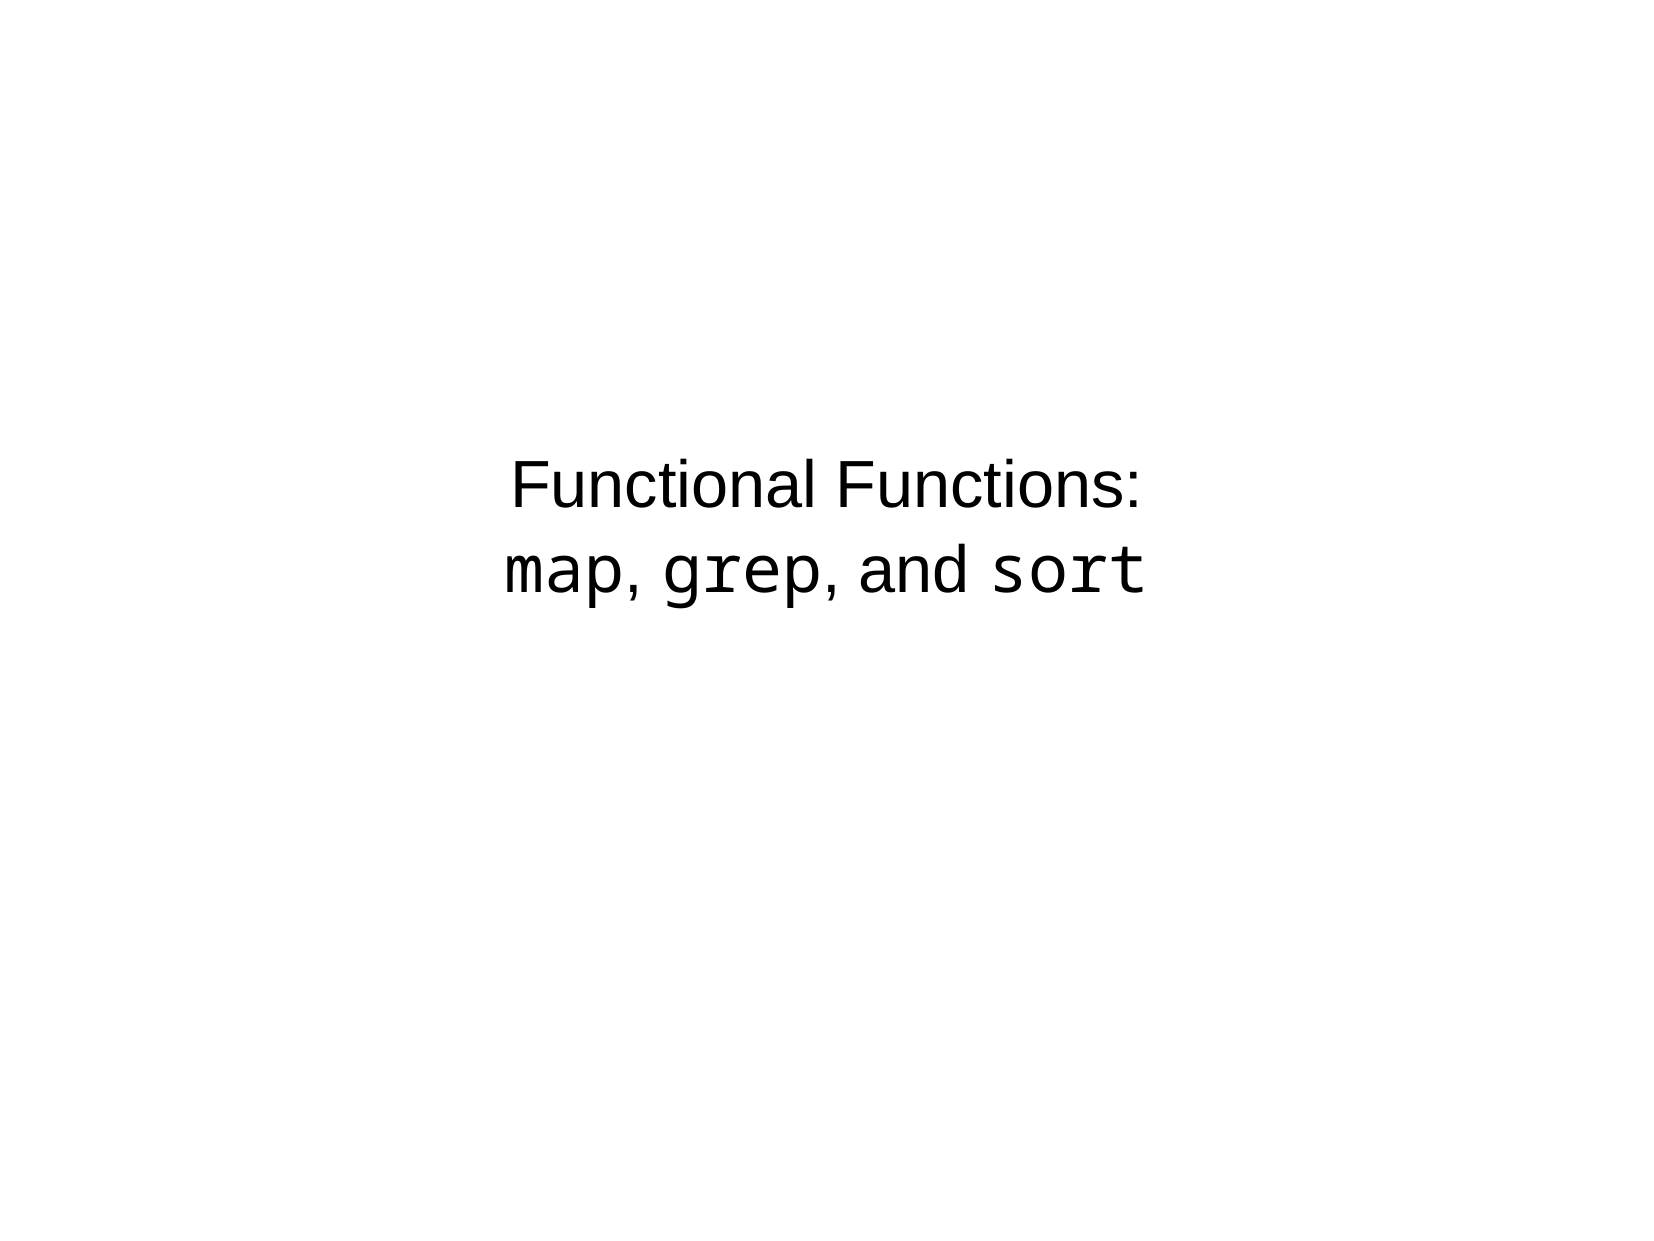

# Functional Functions:
map, grep, and sort